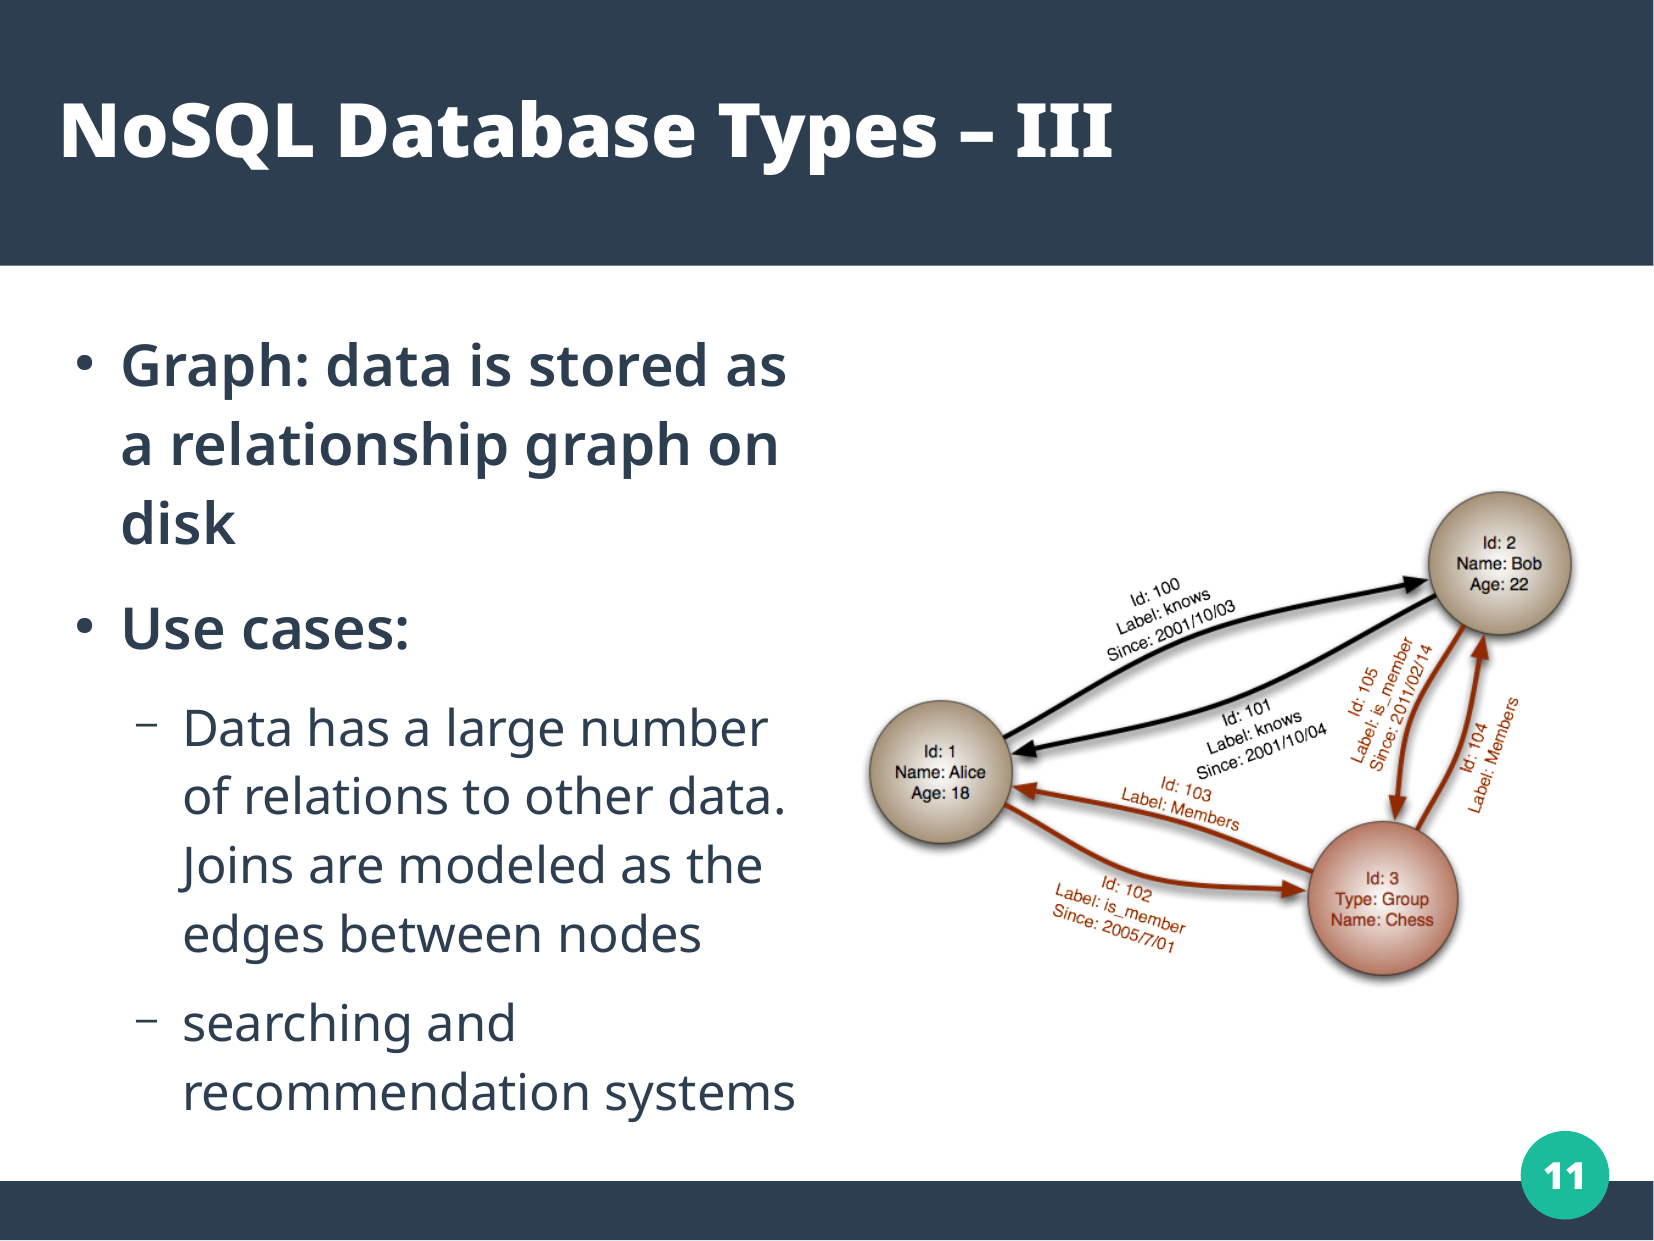

# NoSQL Database Types – III
Graph: data is stored as a relationship graph on disk
Use cases:
Data has a large number of relations to other data. Joins are modeled as the edges between nodes
searching and recommendation systems
11